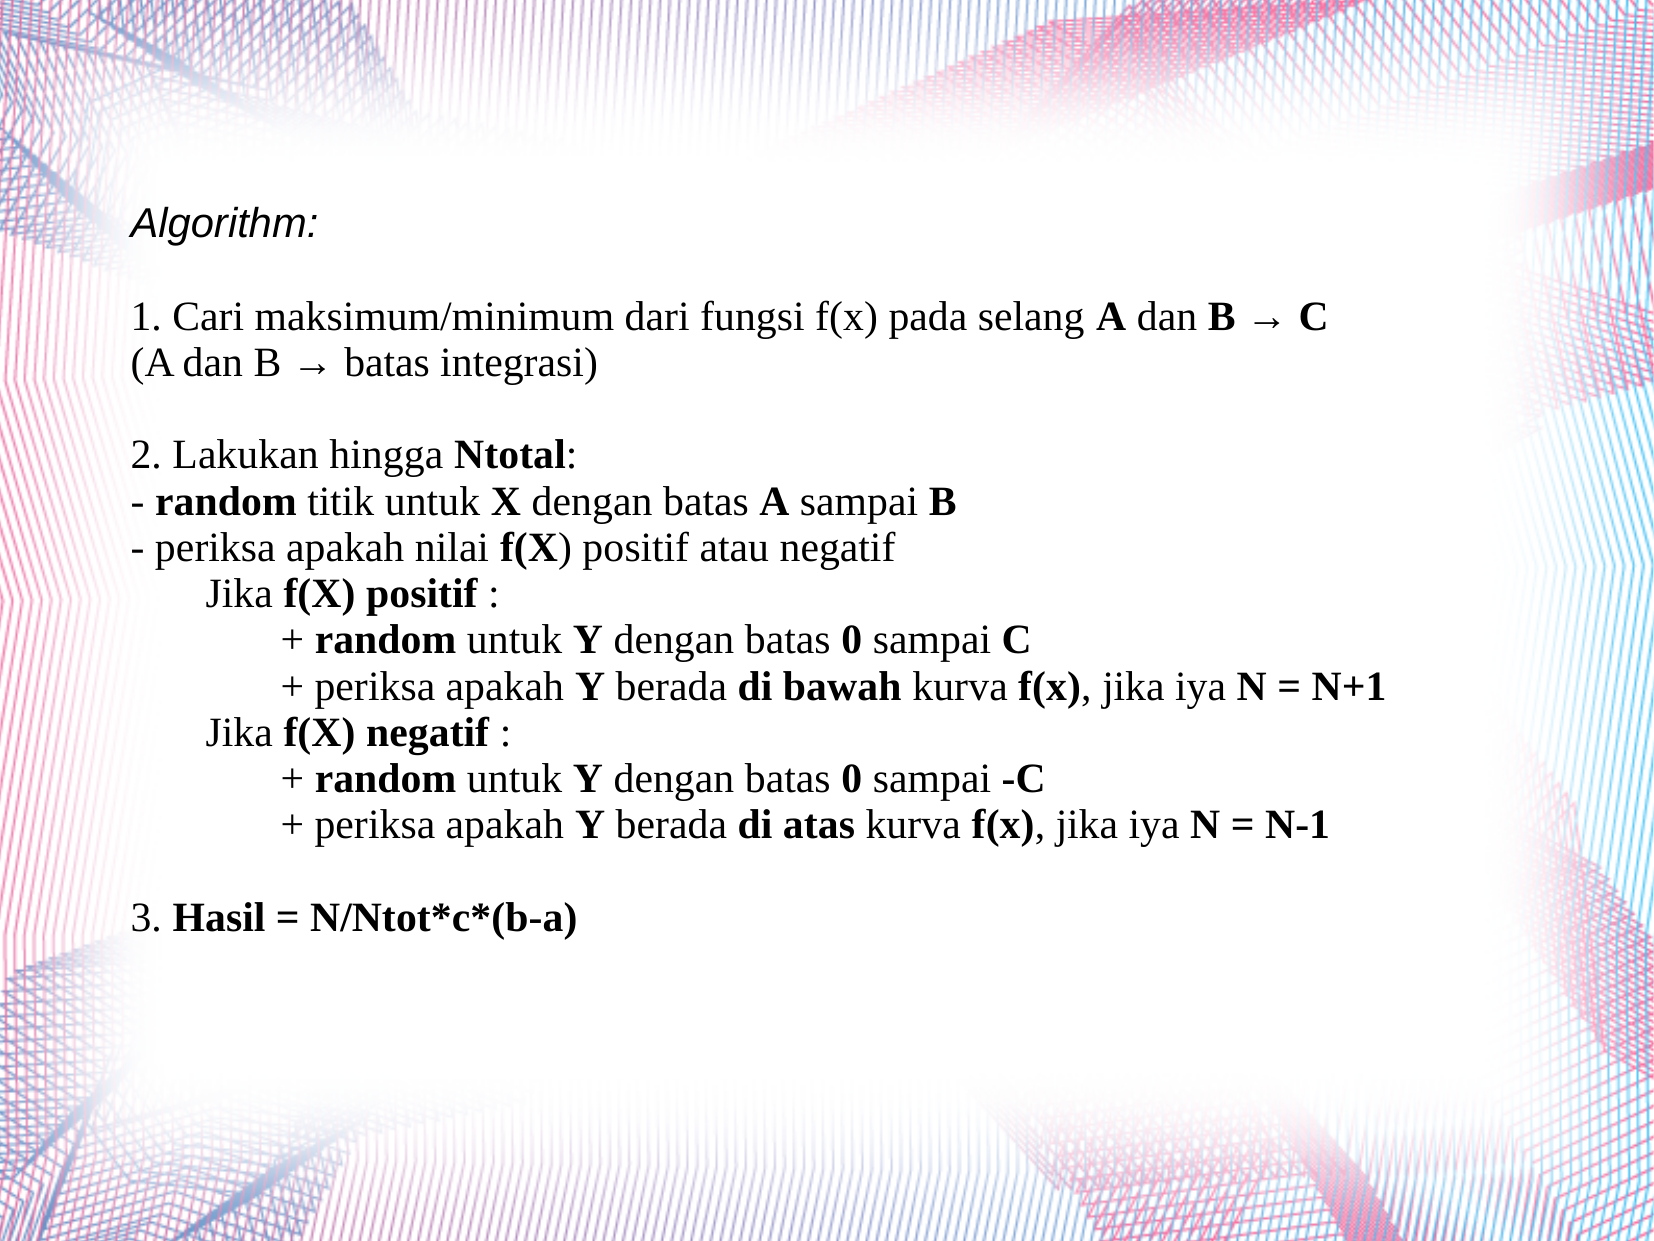

Algorithm:
1. Cari maksimum/minimum dari fungsi f(x) pada selang A dan B → C
(A dan B → batas integrasi)
2. Lakukan hingga Ntotal:
- random titik untuk X dengan batas A sampai B
- periksa apakah nilai f(X) positif atau negatif
	Jika f(X) positif :
		+ random untuk Y dengan batas 0 sampai C
		+ periksa apakah Y berada di bawah kurva f(x), jika iya N = N+1
	Jika f(X) negatif :
		+ random untuk Y dengan batas 0 sampai -C
		+ periksa apakah Y berada di atas kurva f(x), jika iya N = N-1
3. Hasil = N/Ntot*c*(b-a)